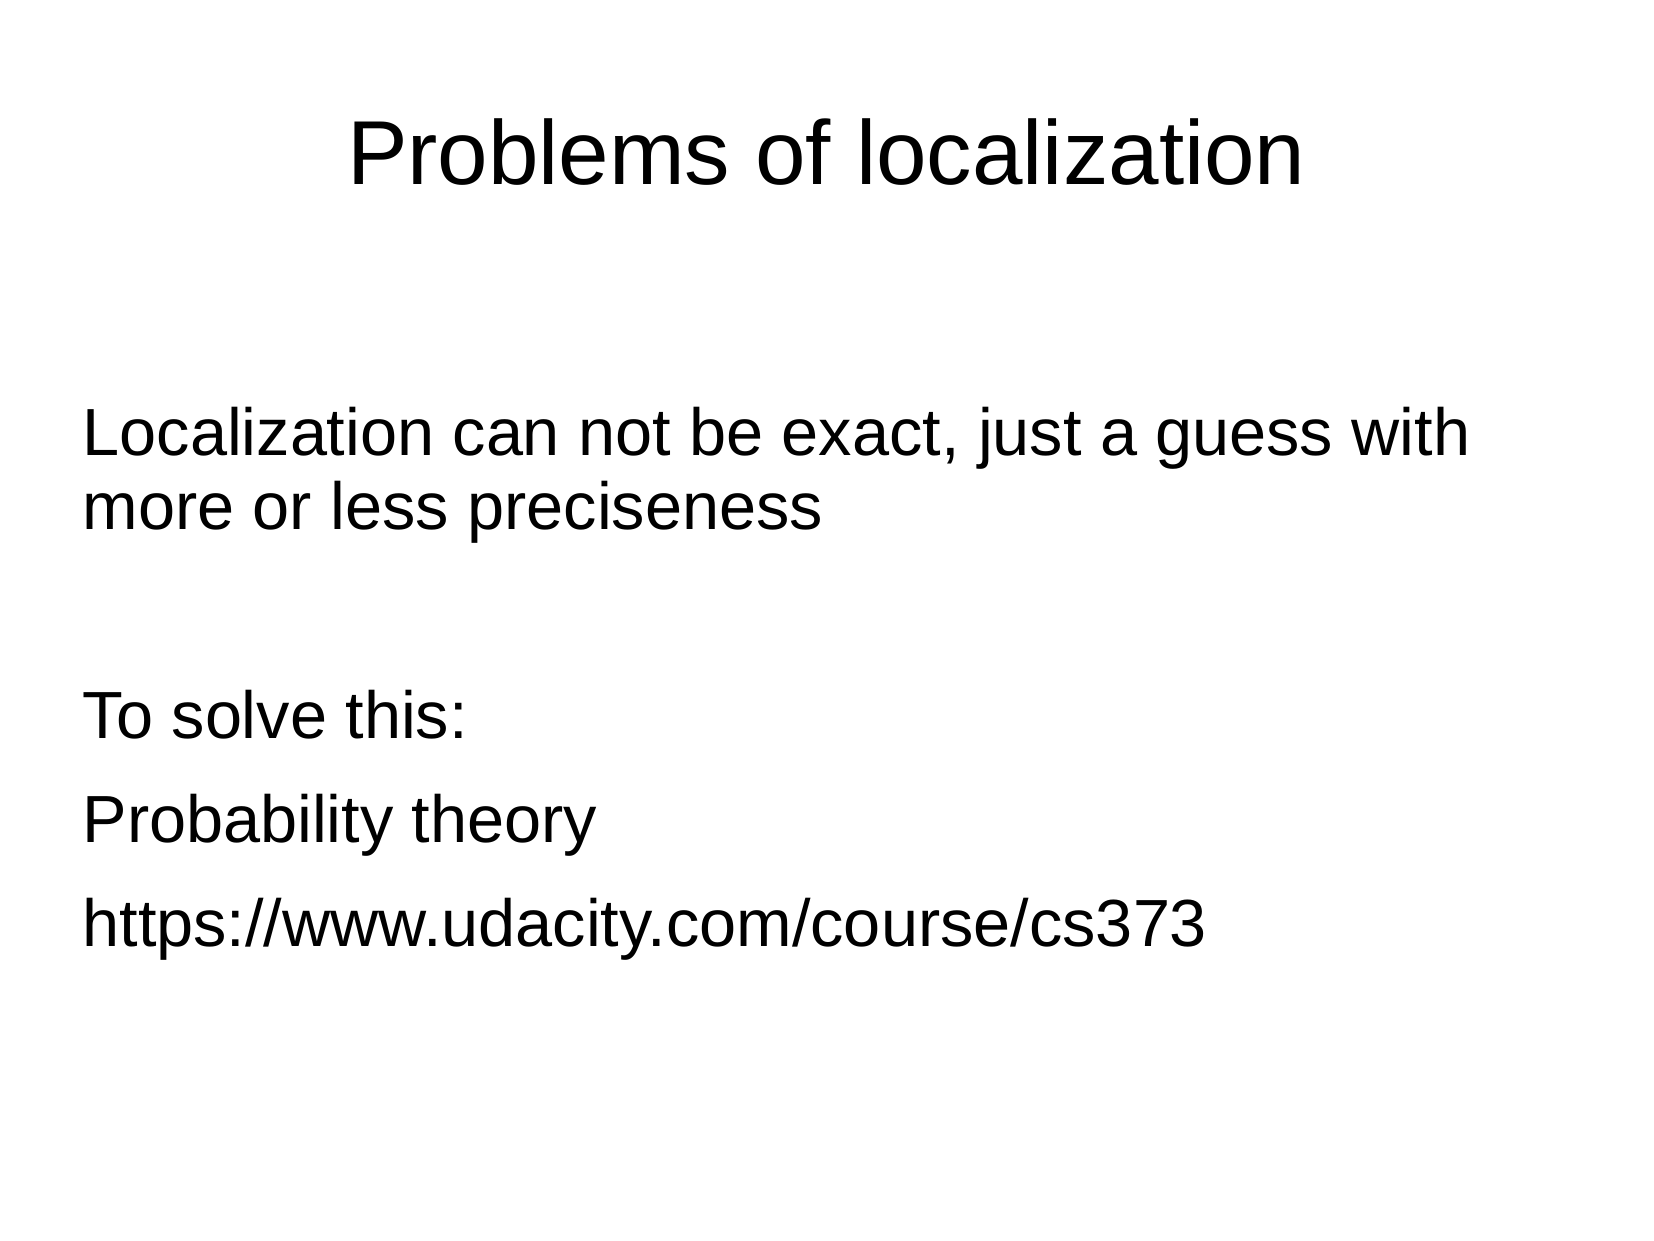

# Problems of localization
Localization can not be exact, just a guess with more or less preciseness
To solve this:
Probability theory
https://www.udacity.com/course/cs373